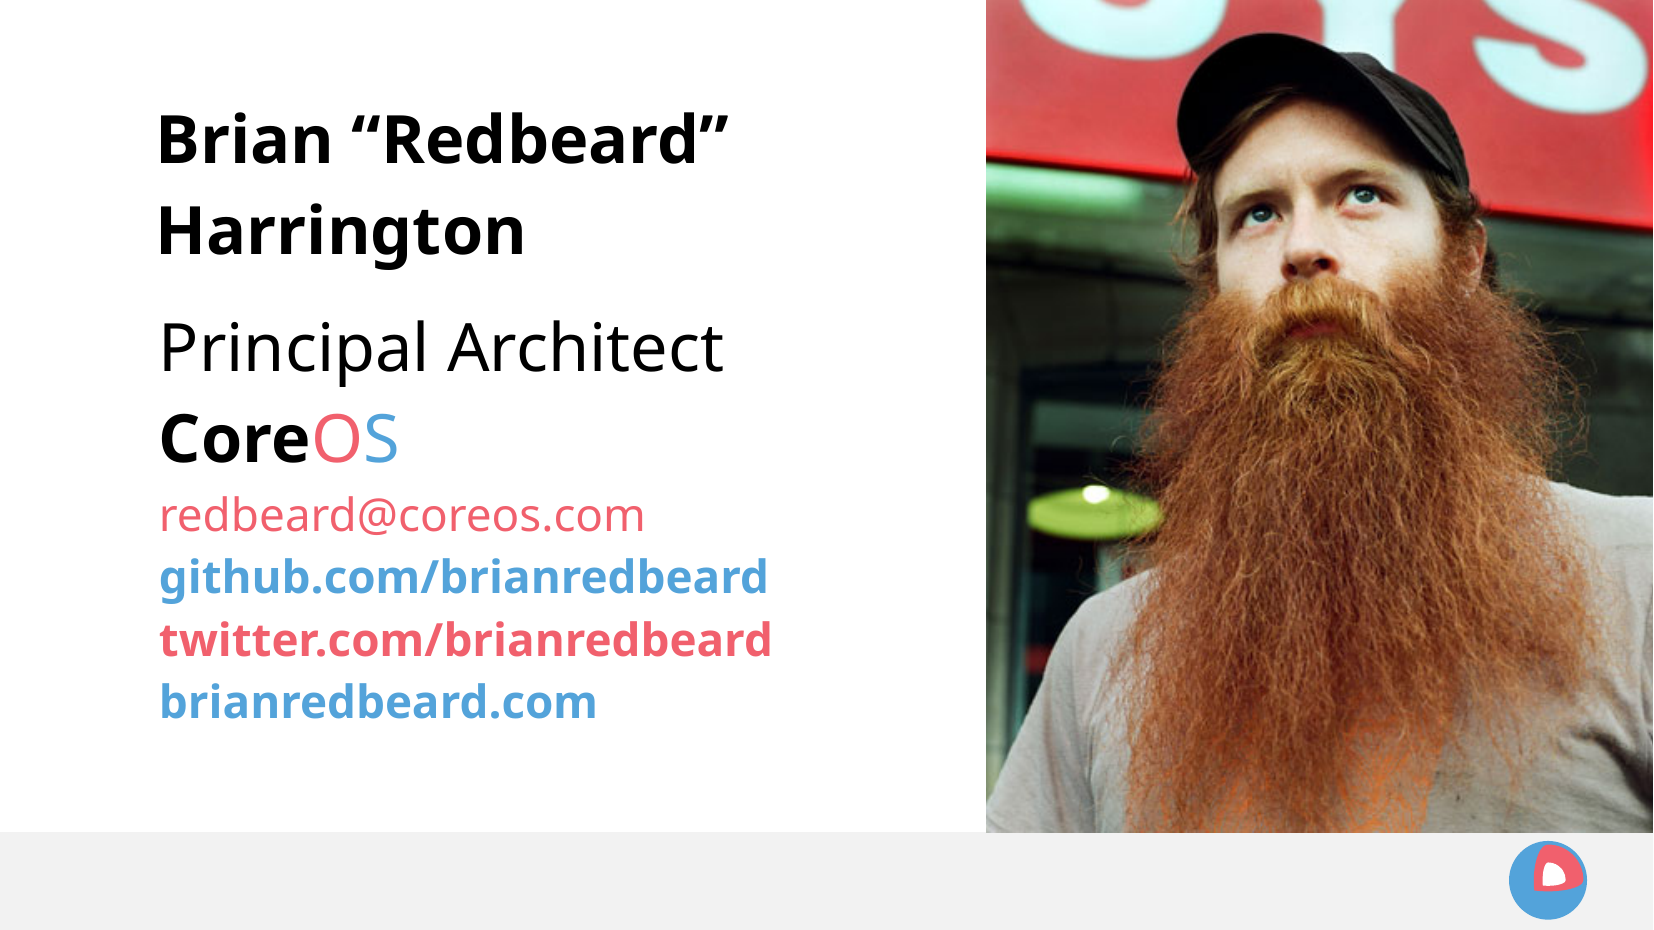

Brian “Redbeard”
Harrington
Principal Architect
CoreOS
redbeard@coreos.com
github.com/brianredbeard
twitter.com/brianredbeard
brianredbeard.com
PHOTO (C) BY JOSHUA YOSPYN